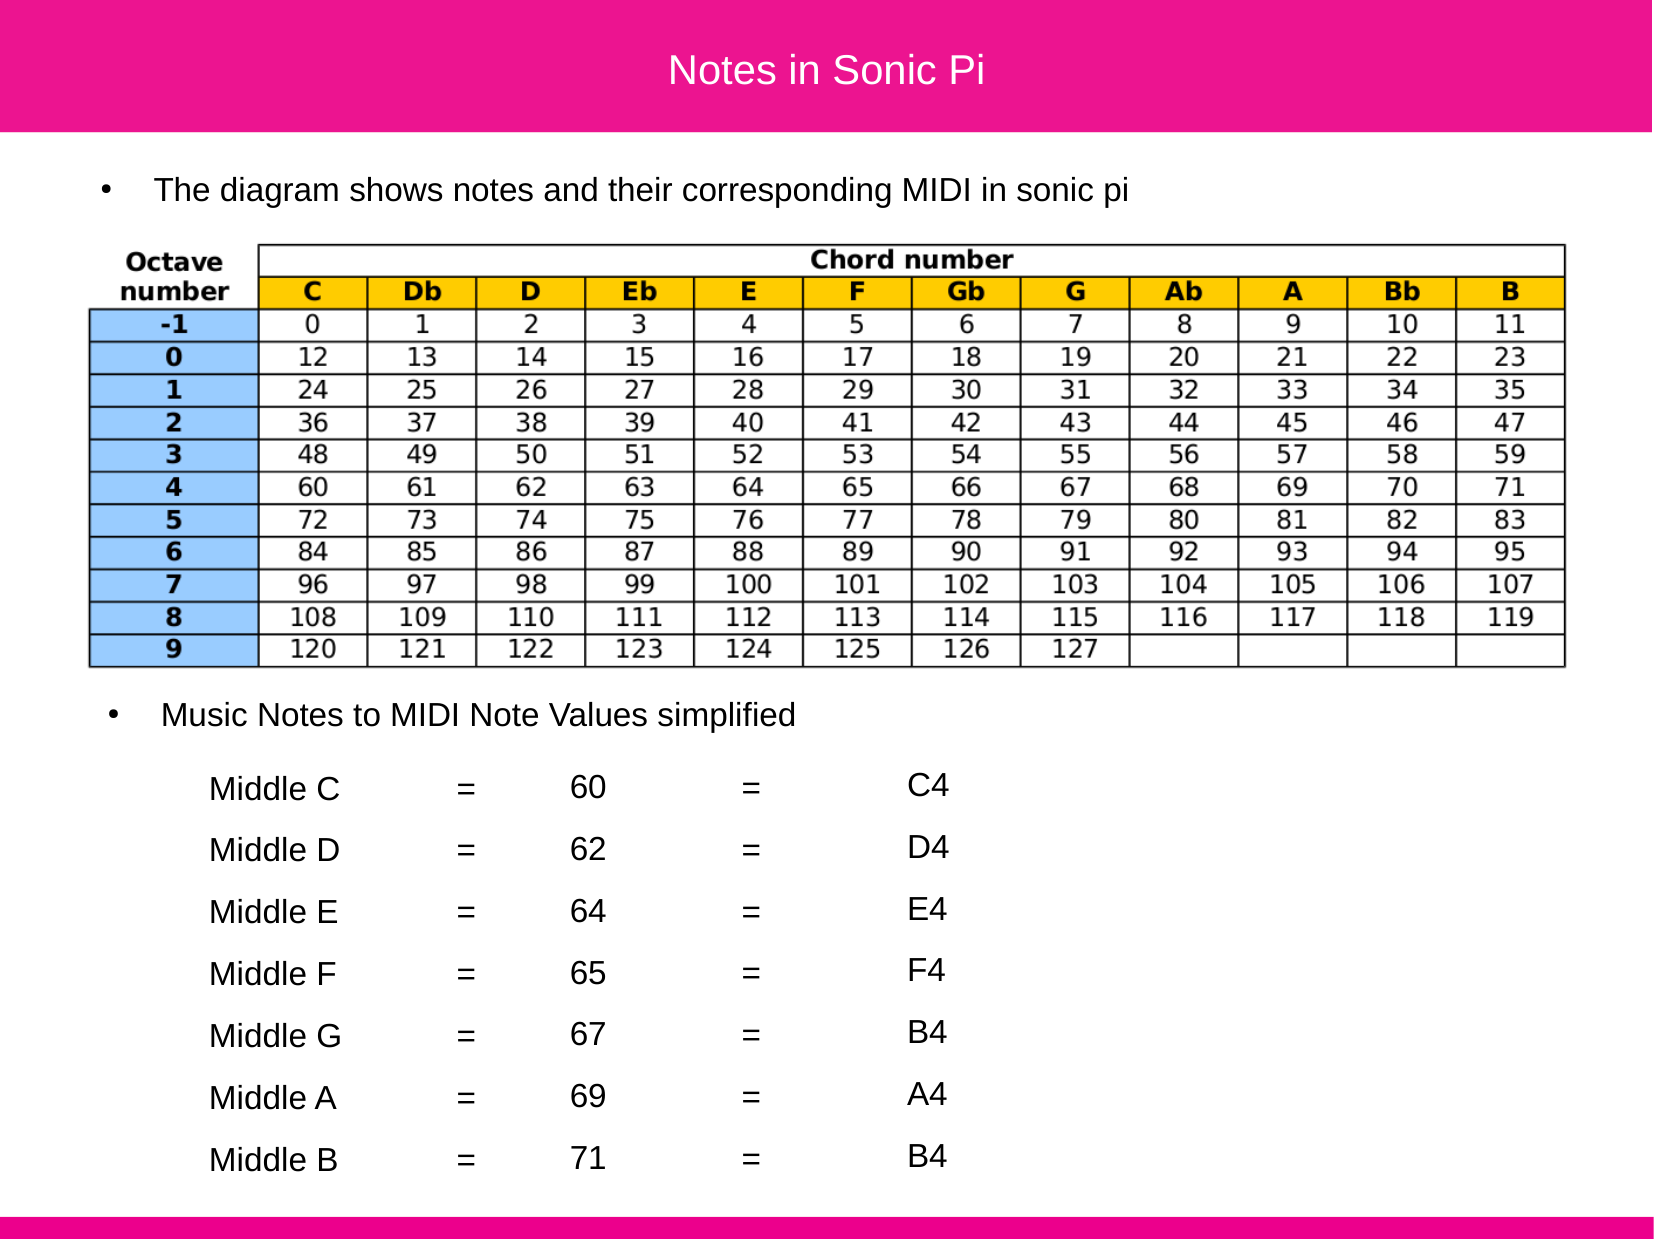

Notes in Sonic Pi
# The diagram shows notes and their corresponding MIDI in sonic pi
Music Notes to MIDI Note Values simplified
C4
D4
E4
F4
B4
A4
B4
60
62
64
65
67
69
71
=
=
=
=
=
=
=
Middle C
Middle D
Middle E
Middle F
Middle G
Middle A
Middle B
=
=
=
=
=
=
=